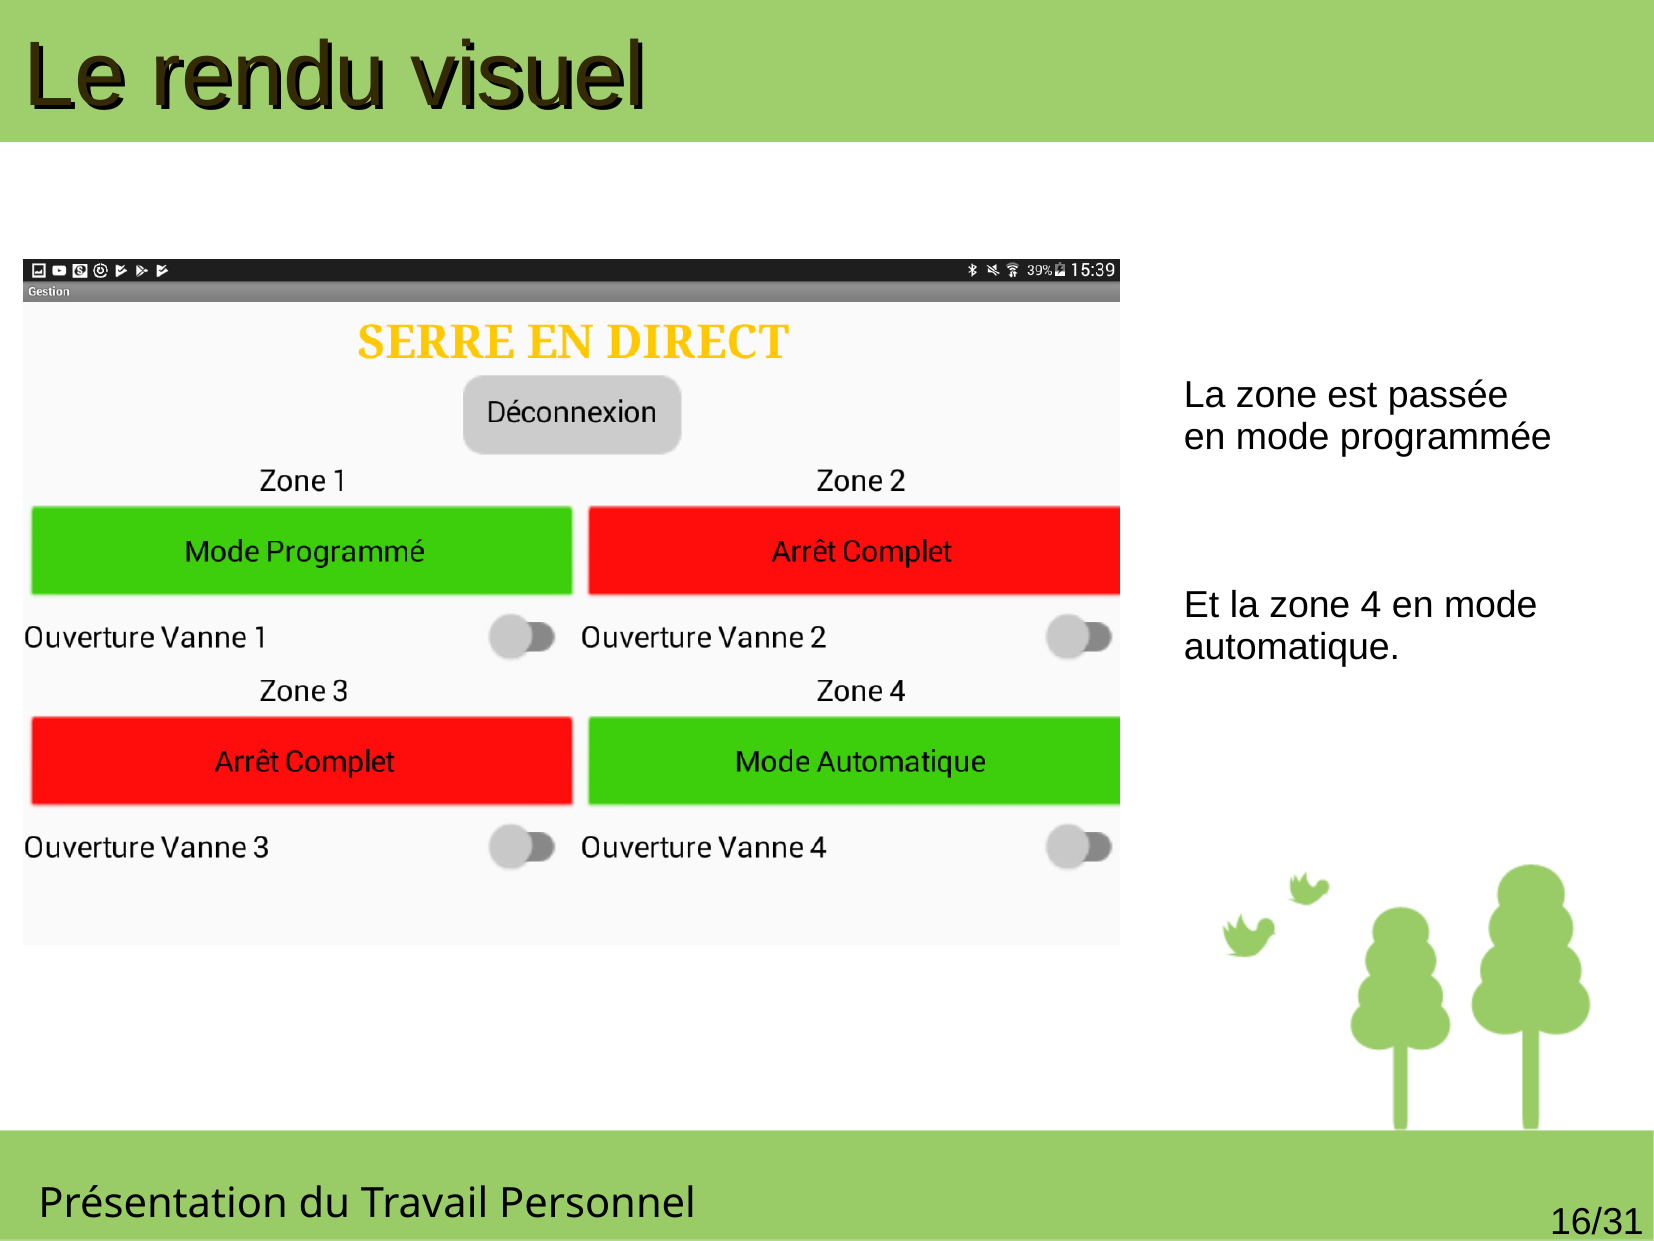

# Le rendu visuel
La zone est passée en mode programmée
Et la zone 4 en mode automatique.
Présentation du Travail Personnel